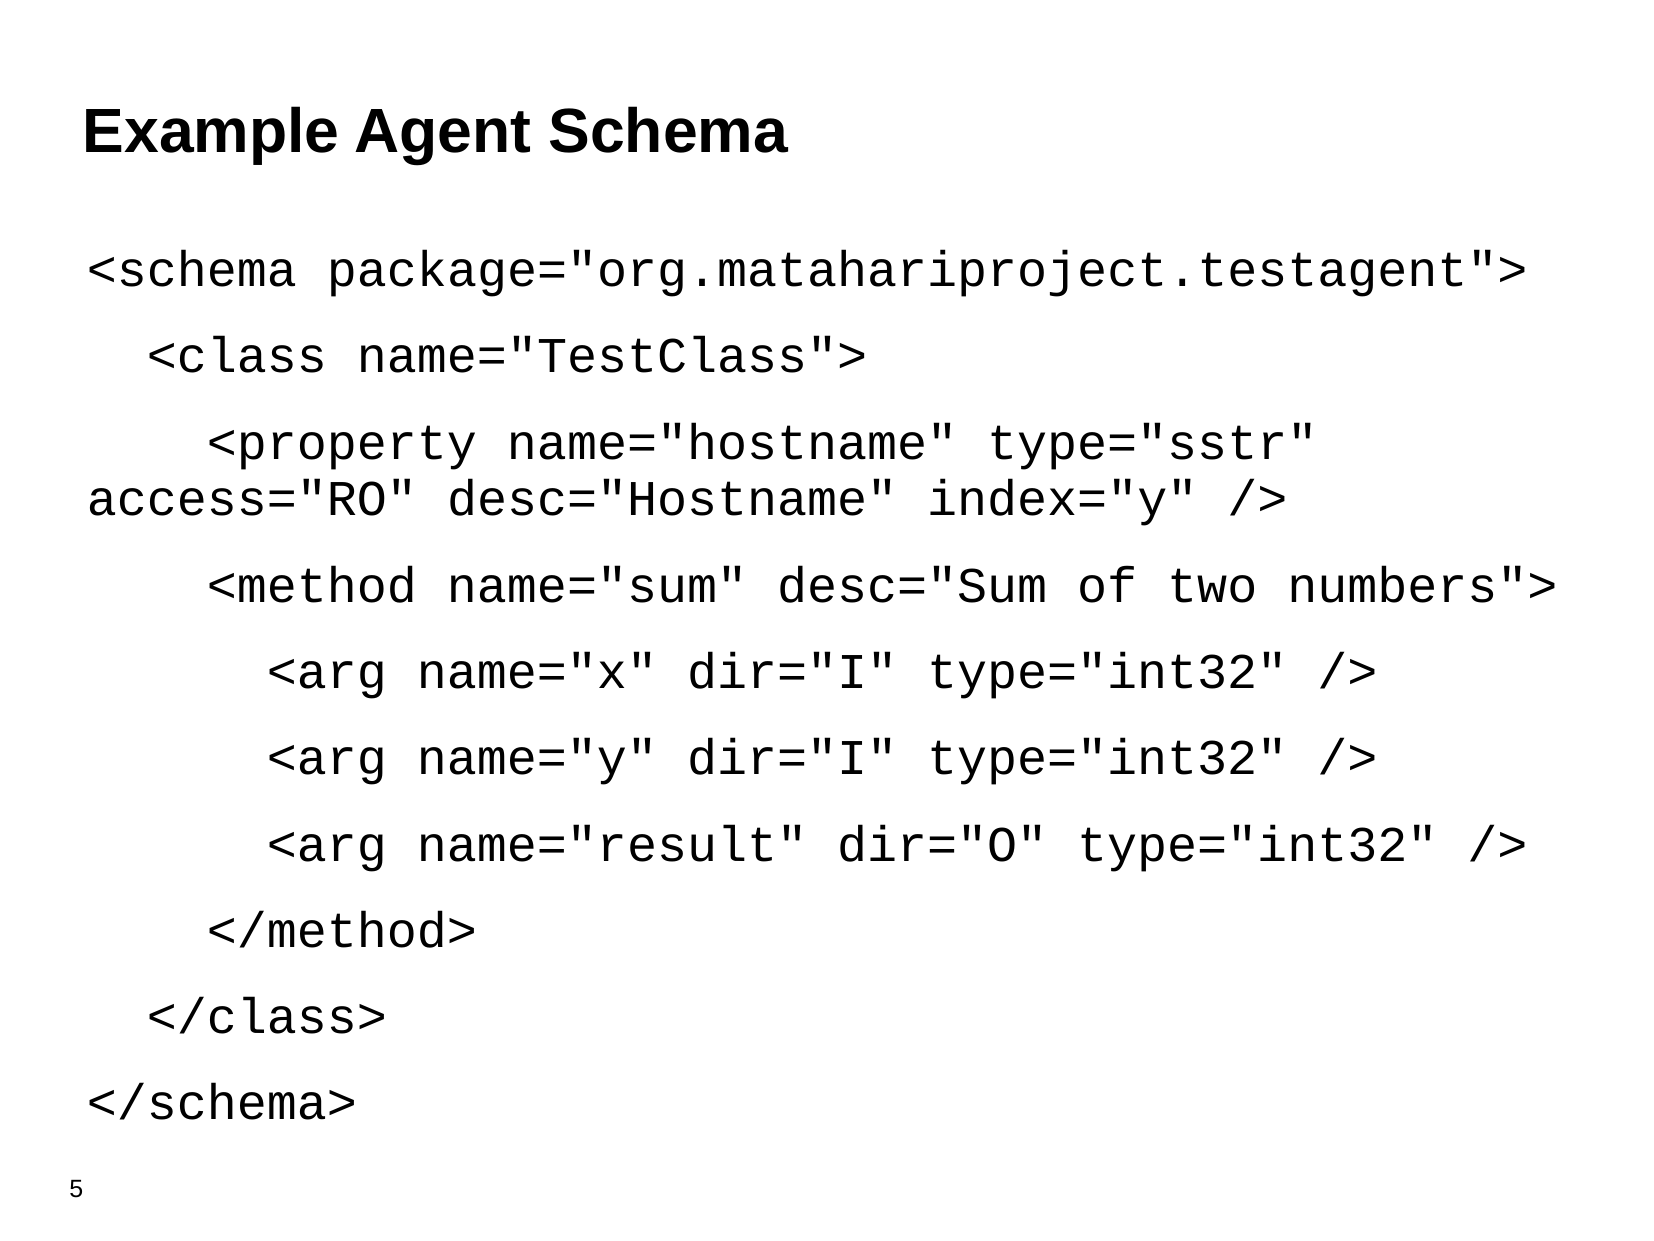

# Example Agent Schema
<schema package="org.matahariproject.testagent">
 <class name="TestClass">
 <property name="hostname" type="sstr" access="RO" desc="Hostname" index="y" />
 <method name="sum" desc="Sum of two numbers">
 <arg name="x" dir="I" type="int32" />
 <arg name="y" dir="I" type="int32" />
 <arg name="result" dir="O" type="int32" />
 </method>
 </class>
</schema>